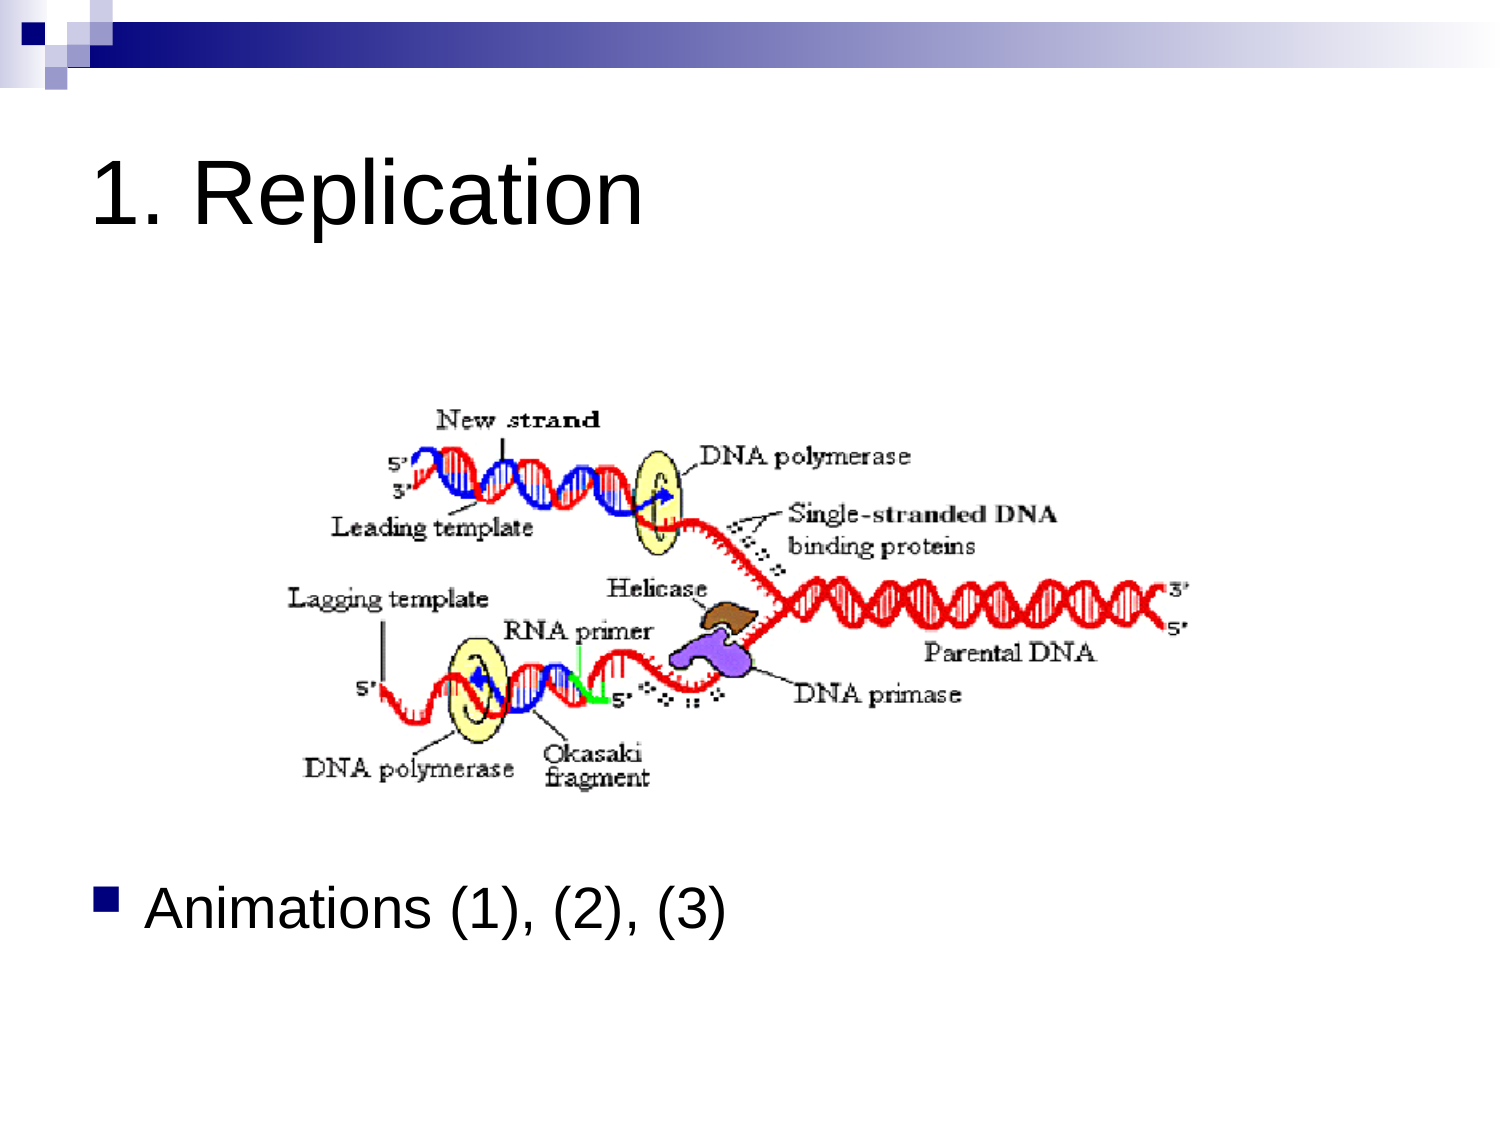

# 1. Replication
Animations (1), (2), (3)